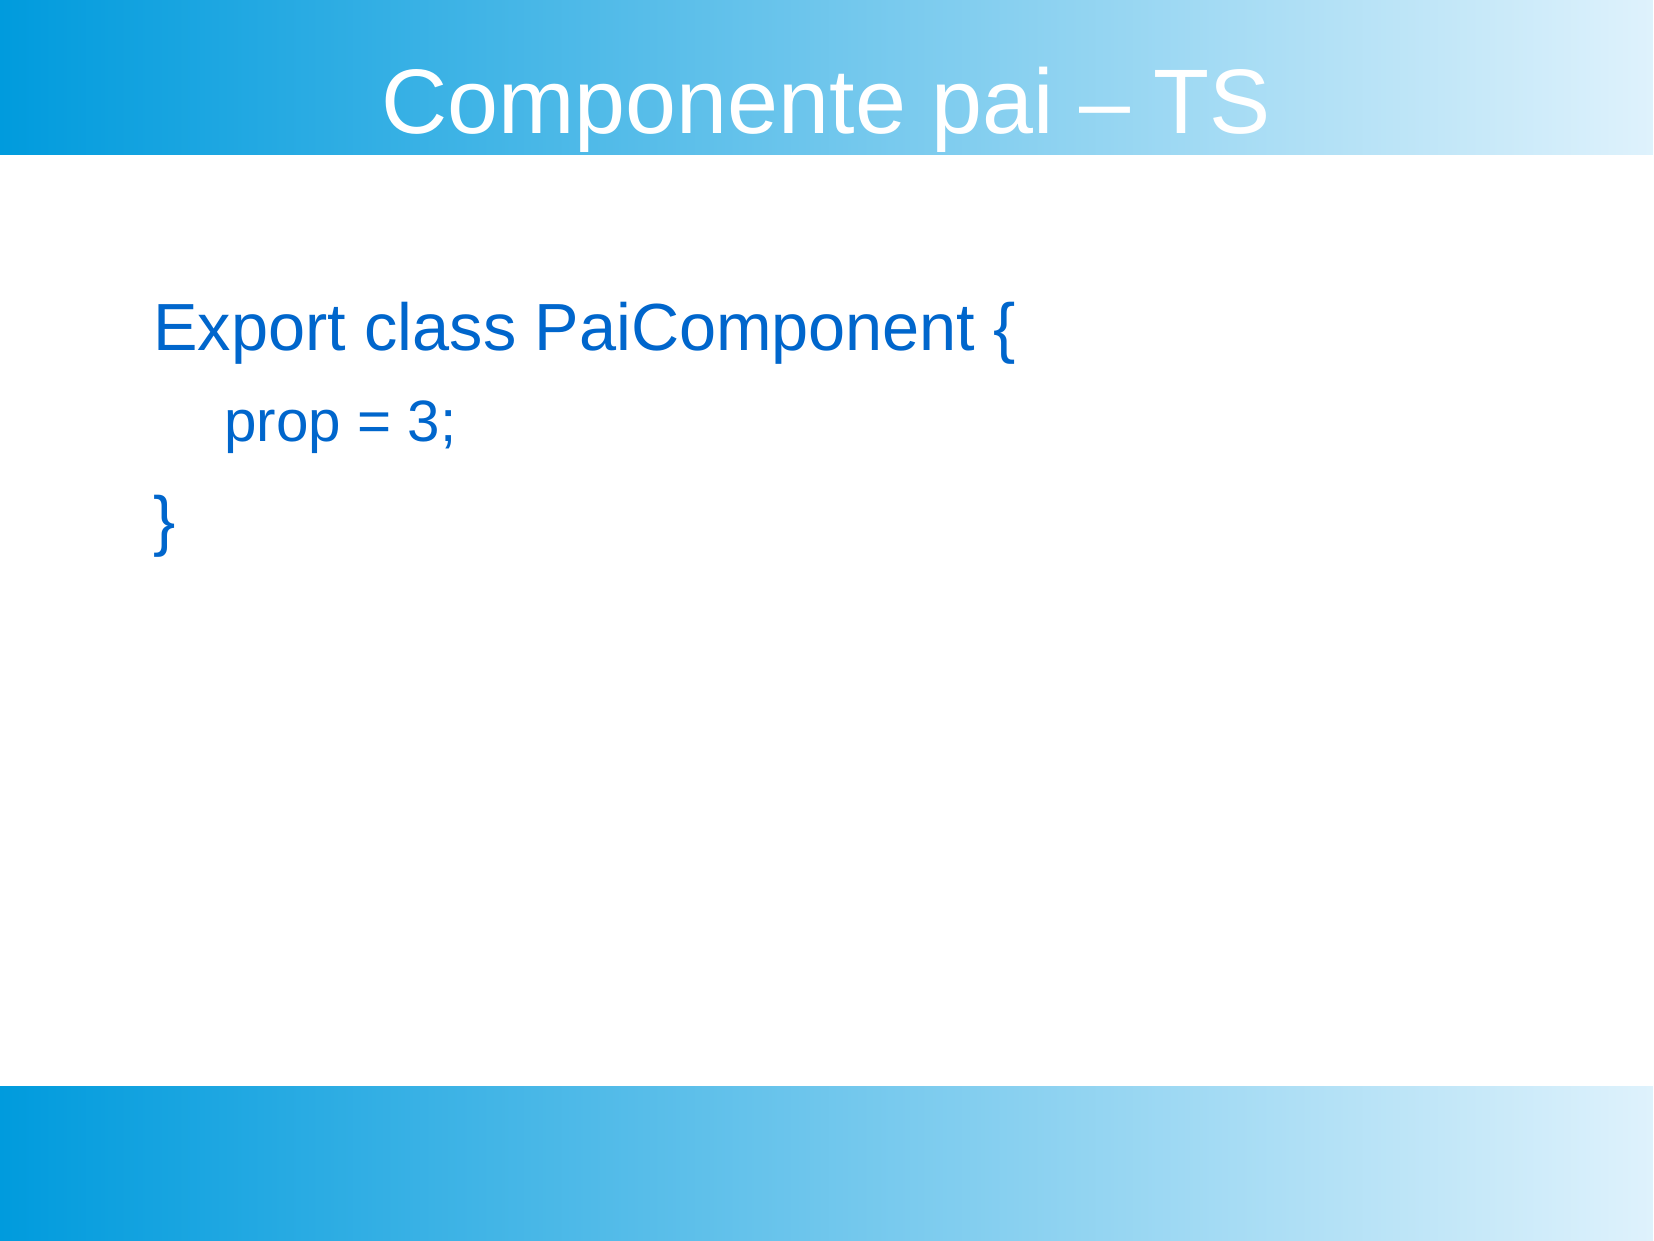

# Componente pai – TS
Export class PaiComponent {
prop = 3;
}